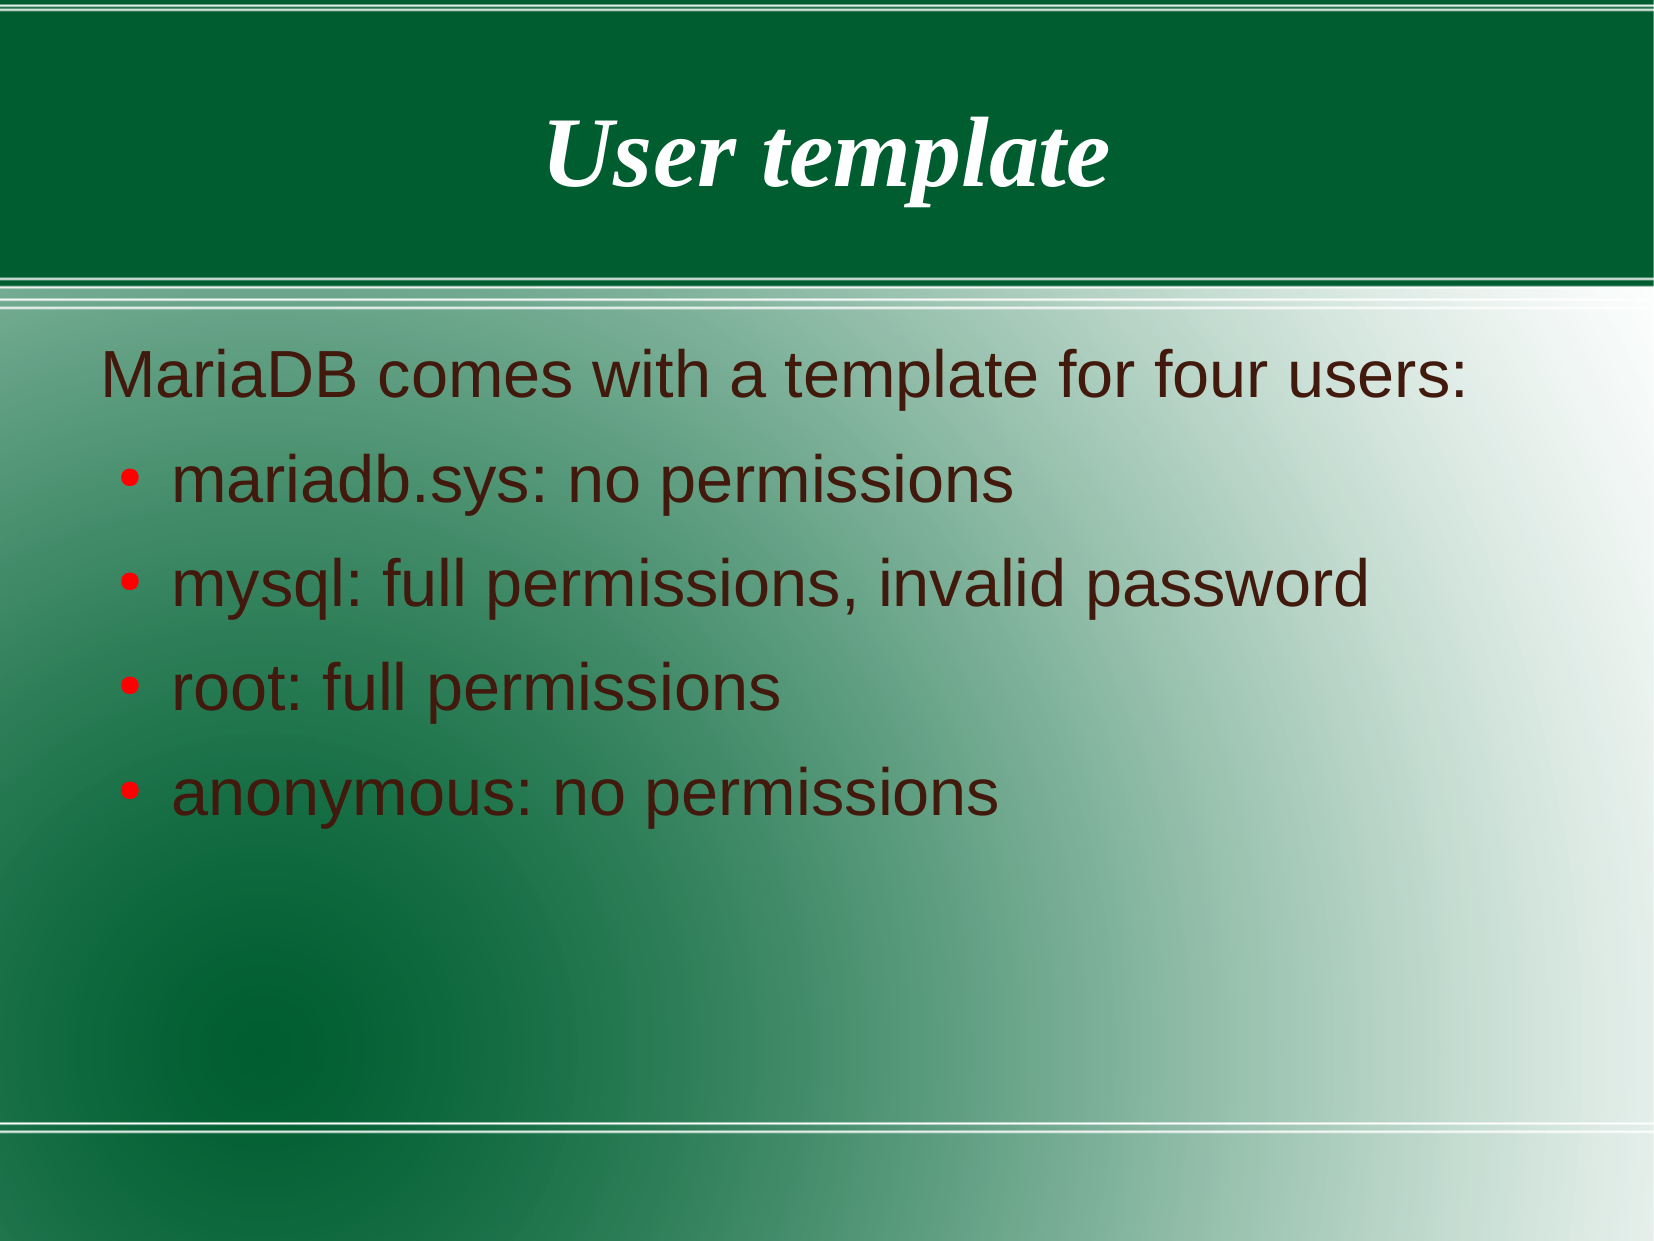

# User template
MariaDB comes with a template for four users:
mariadb.sys: no permissions
mysql: full permissions, invalid password
root: full permissions
anonymous: no permissions